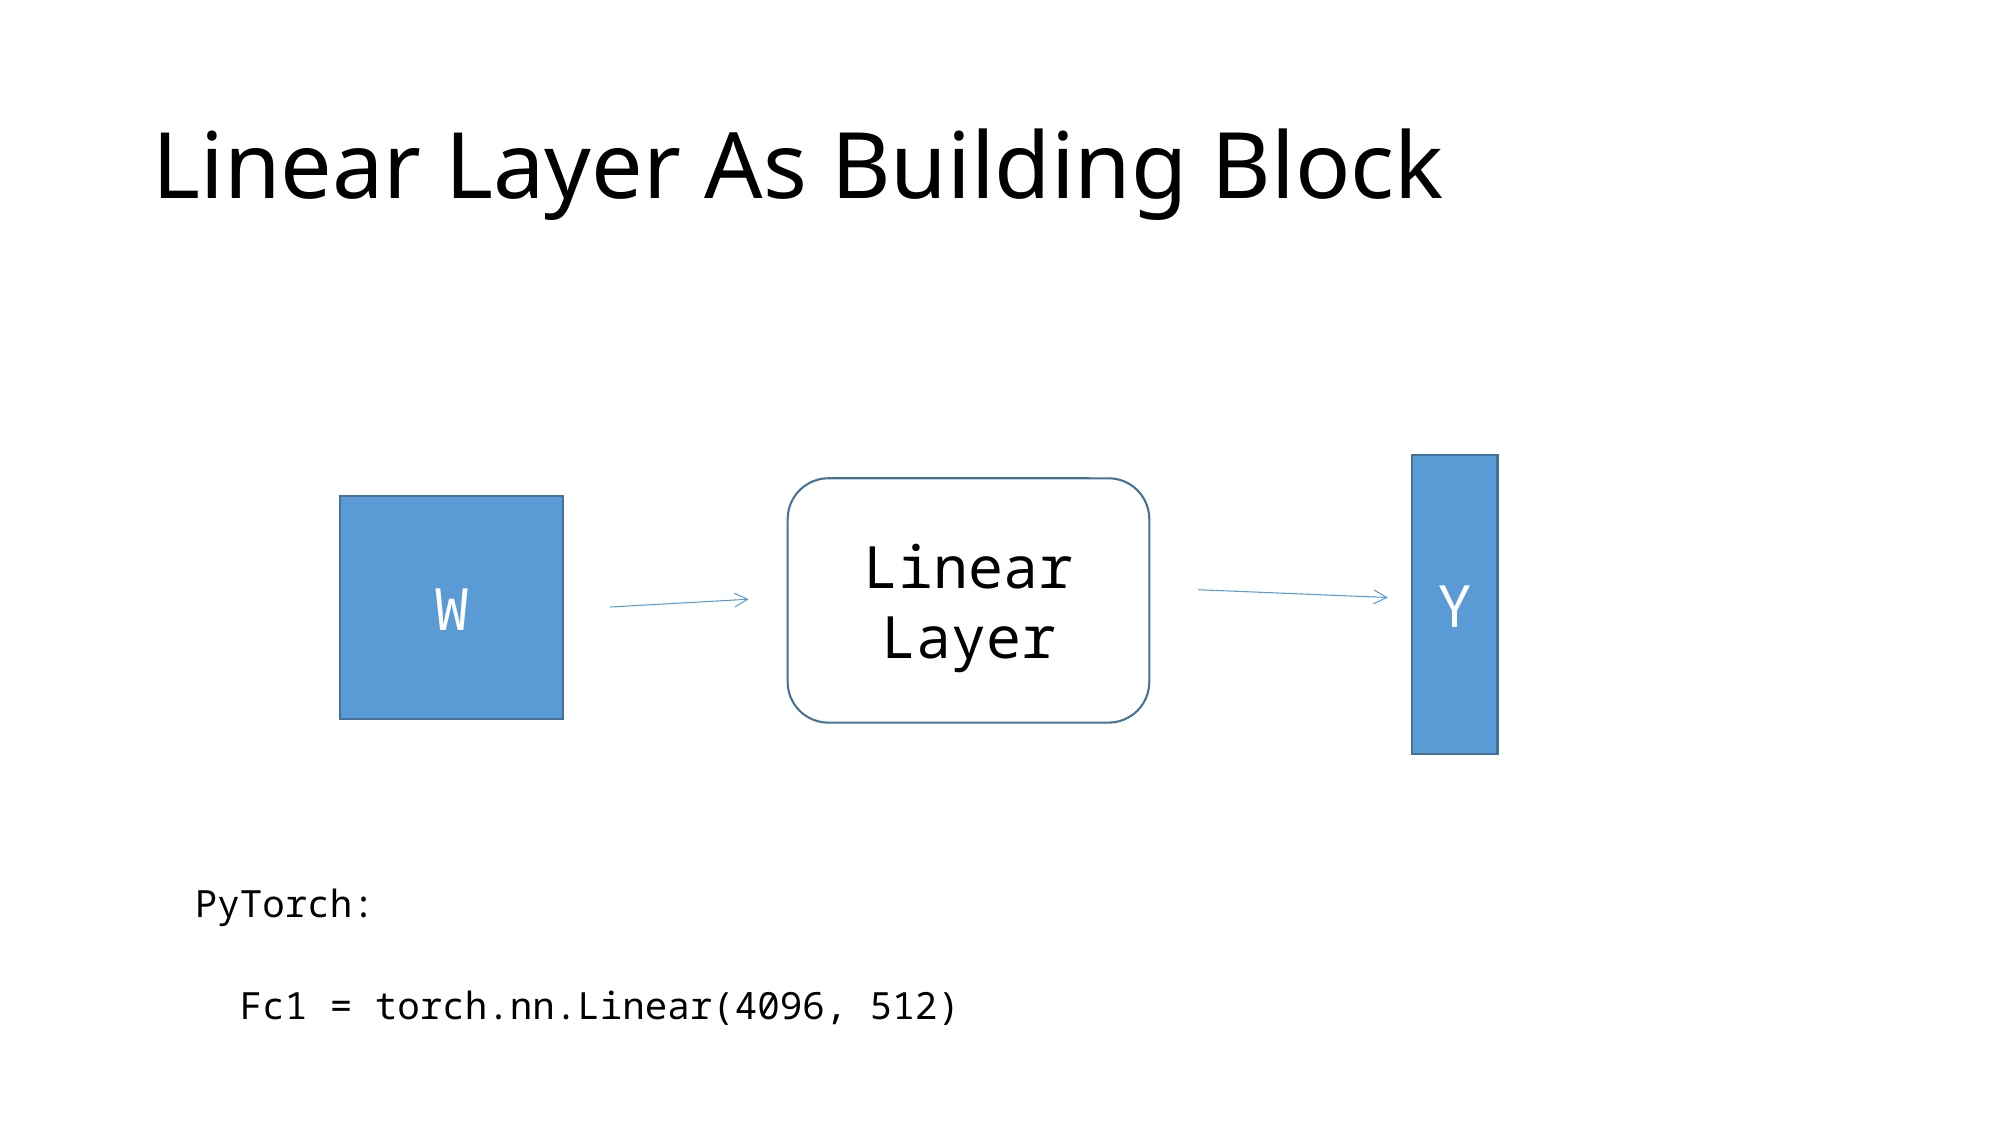

# Linear Layer As Building Block
Y
Linear
Layer
W
PyTorch:
 Fc1 = torch.nn.Linear(4096, 512)